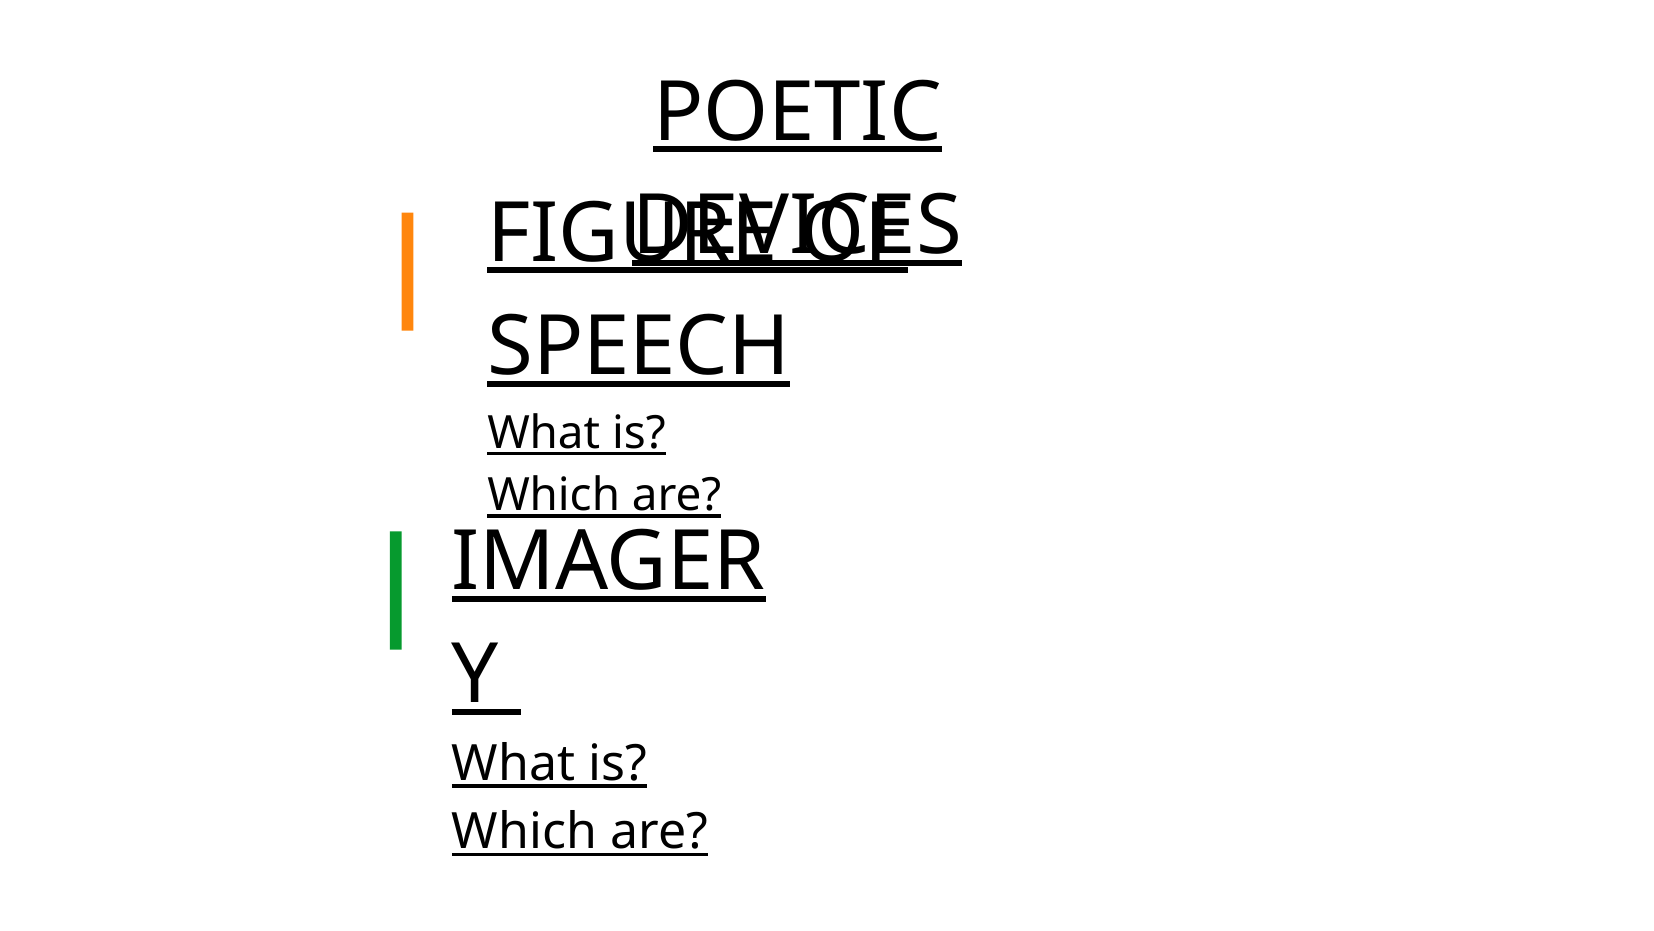

POETIC DEVICES
FIGURE OF SPEECH
What is?
Which are?
IMAGERY
What is?
Which are?